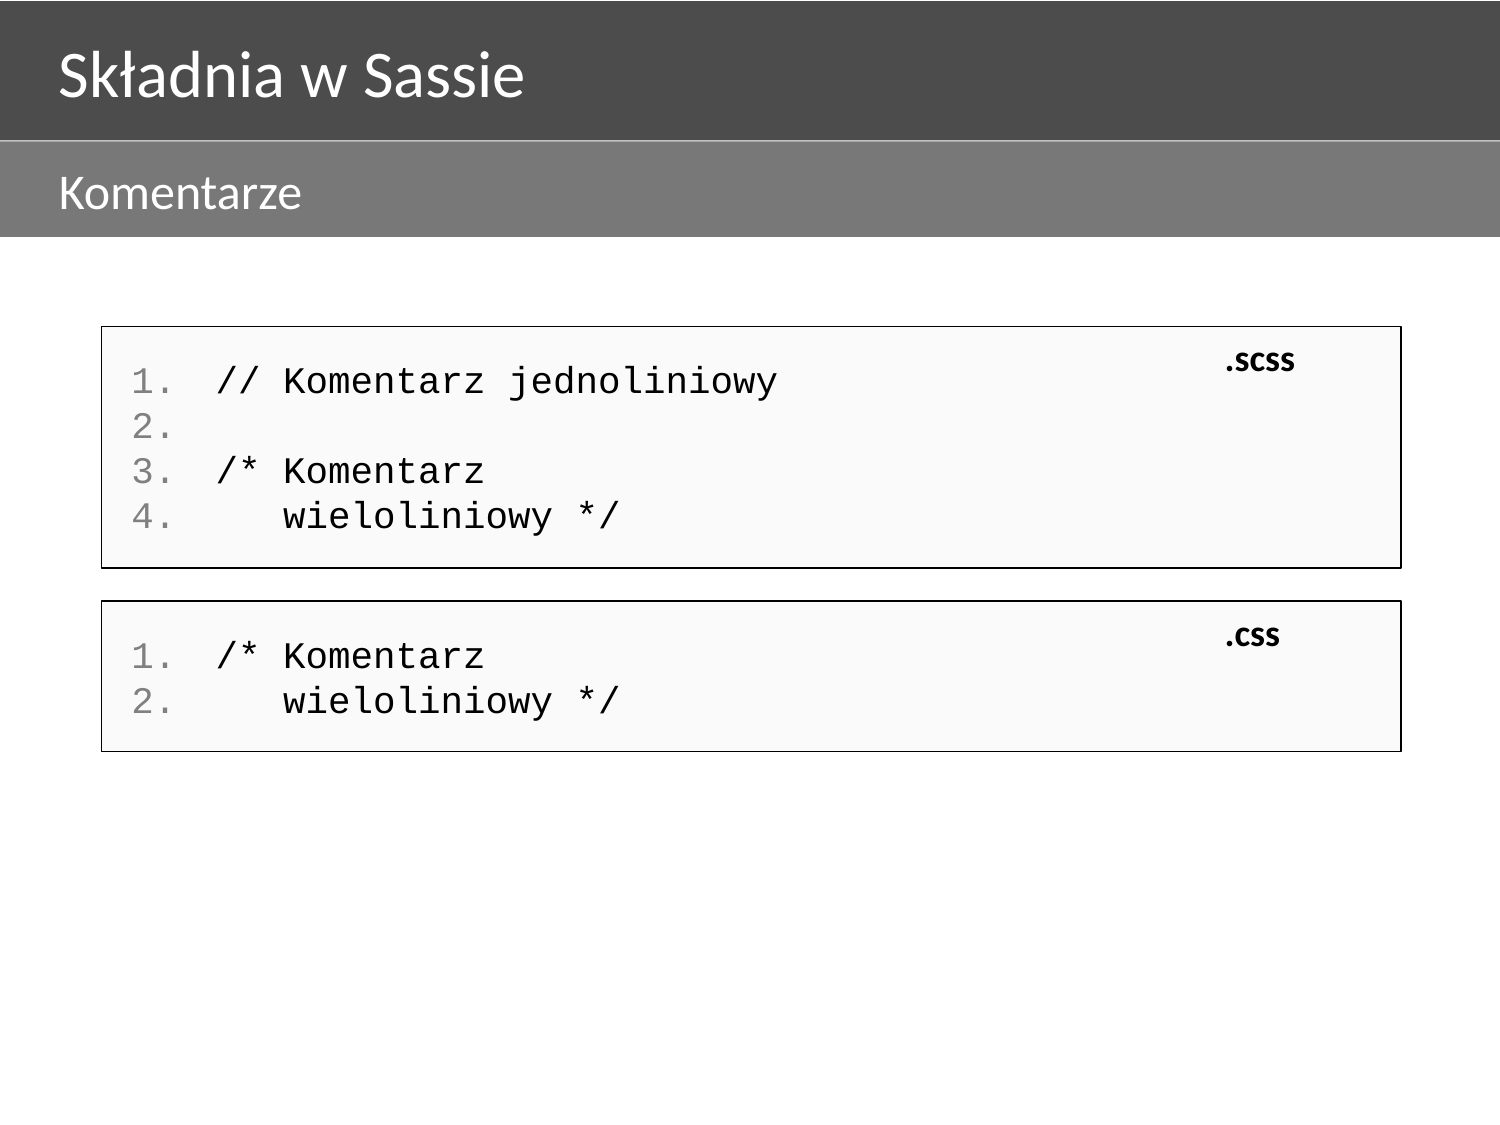

Składnia w Sassie
Komentarze
// Komentarz jednoliniowy
/* Komentarz
 wieloliniowy */
.scss
/* Komentarz
 wieloliniowy */
.css